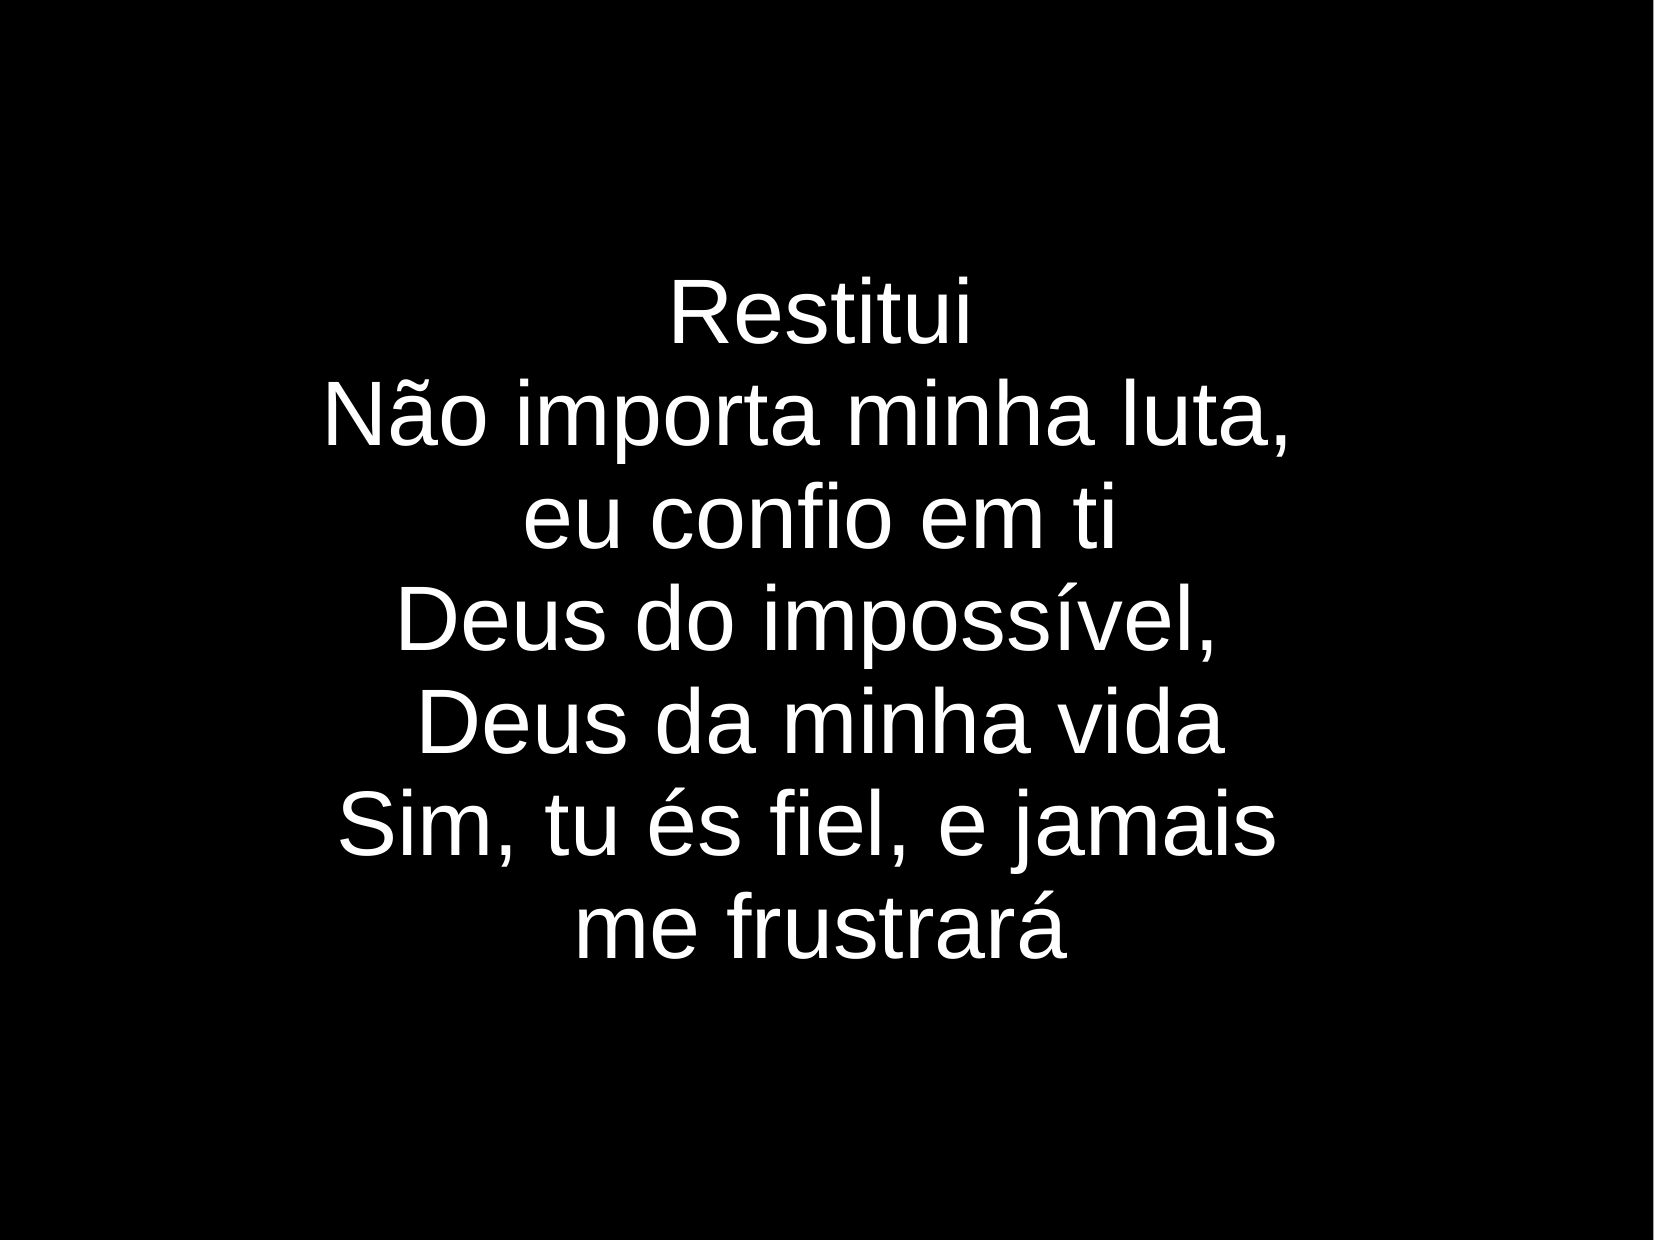

# Restitui
Não importa minha luta,
eu confio em ti
Deus do impossível,
Deus da minha vida
Sim, tu és fiel, e jamais
me frustrará